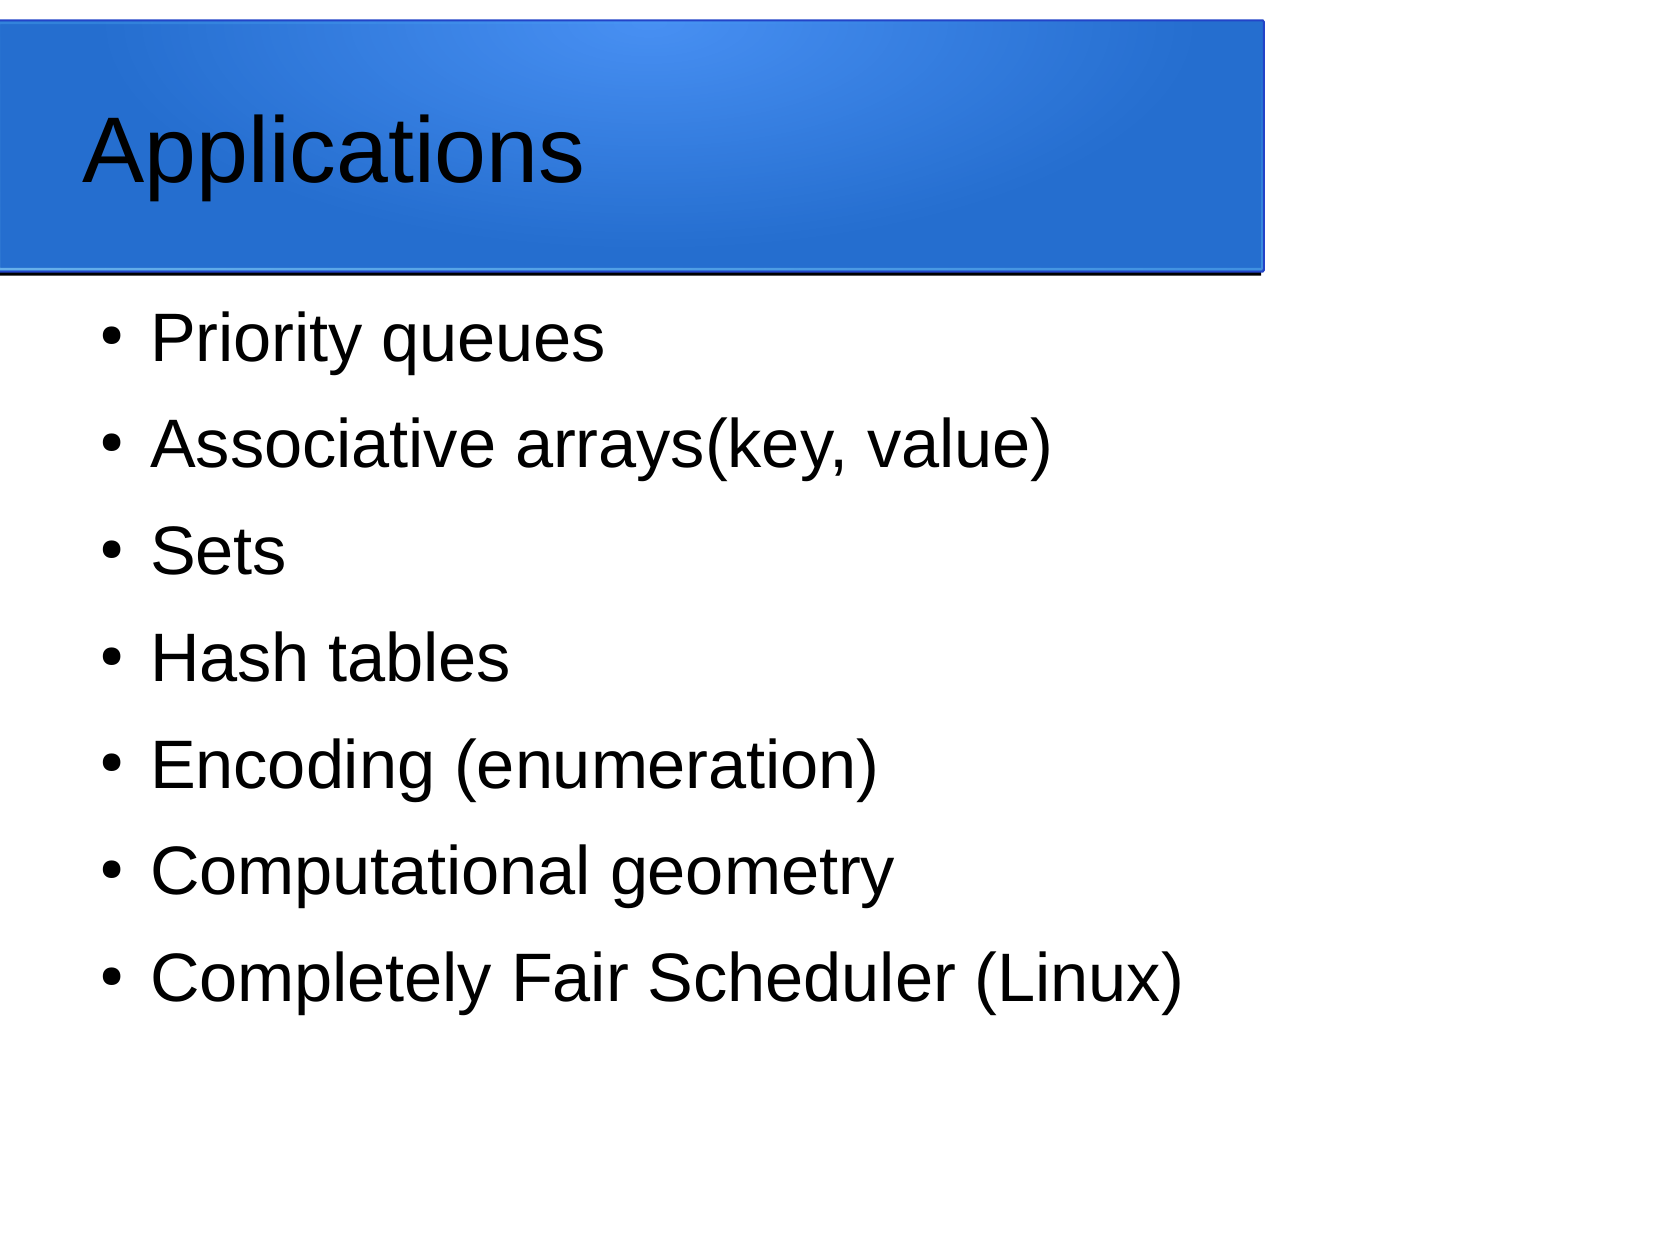

# Applications
Priority queues
Associative arrays(key, value)
Sets
Hash tables
Encoding (enumeration)
Computational geometry
Completely Fair Scheduler (Linux)